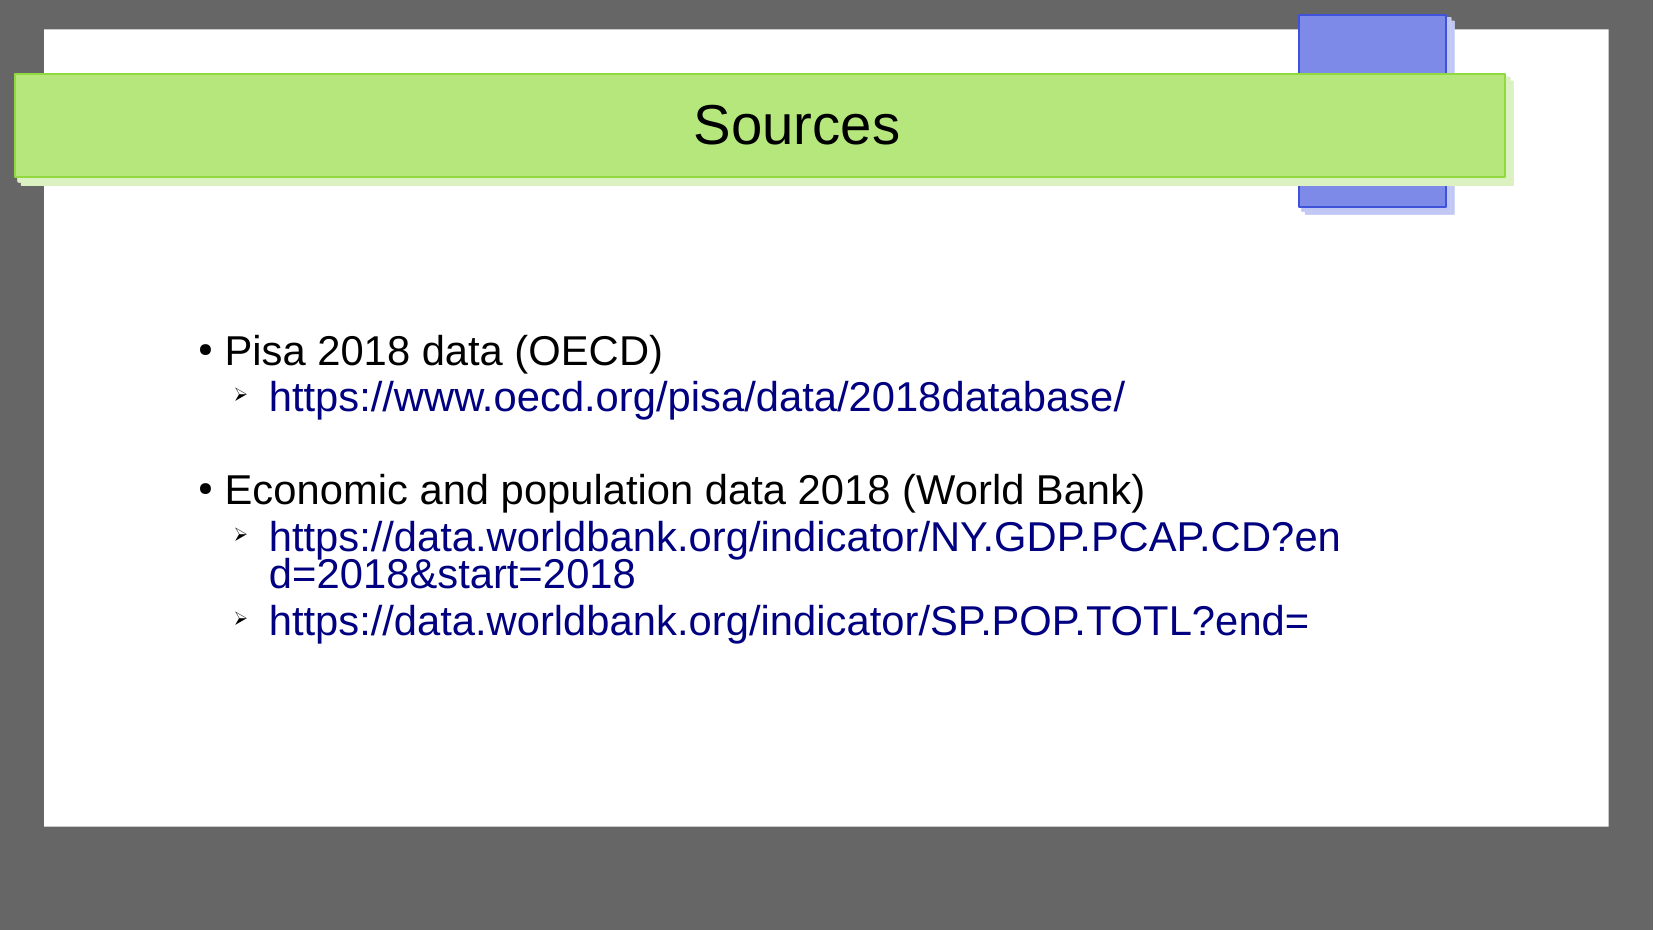

# Sources
 Pisa 2018 data (OECD)
https://www.oecd.org/pisa/data/2018database/
 Economic and population data 2018 (World Bank)
https://data.worldbank.org/indicator/NY.GDP.PCAP.CD?end=2018&start=2018
https://data.worldbank.org/indicator/SP.POP.TOTL?end=